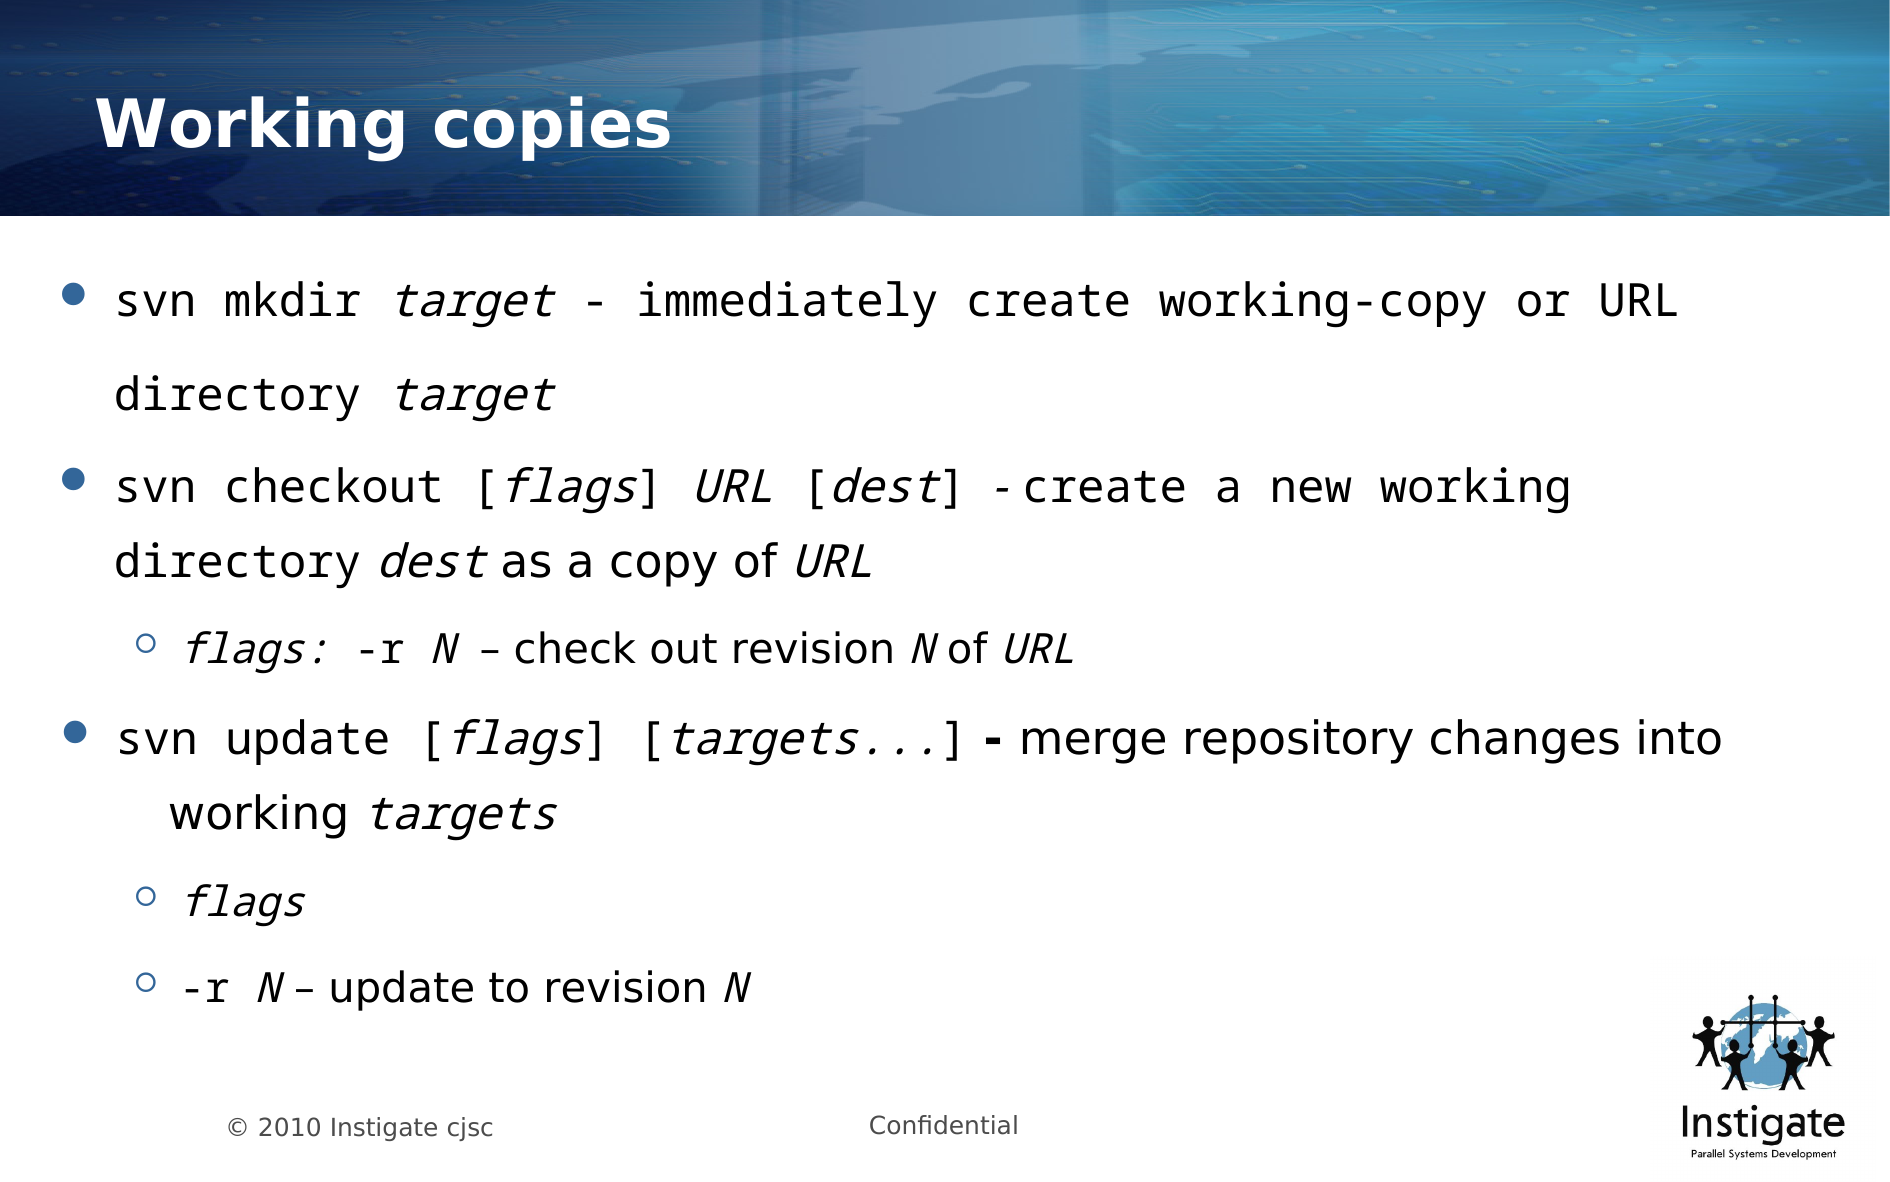

# Working copies
svn mkdir target - immediately create working-copy or URL directory target
svn checkout [flags] URL [dest] - create a new working directory dest as a copy of URL
flags: -r N – check out revision N of URL
svn update [flags] [targets...] - merge repository changes into working targets
flags
-r N – update to revision N